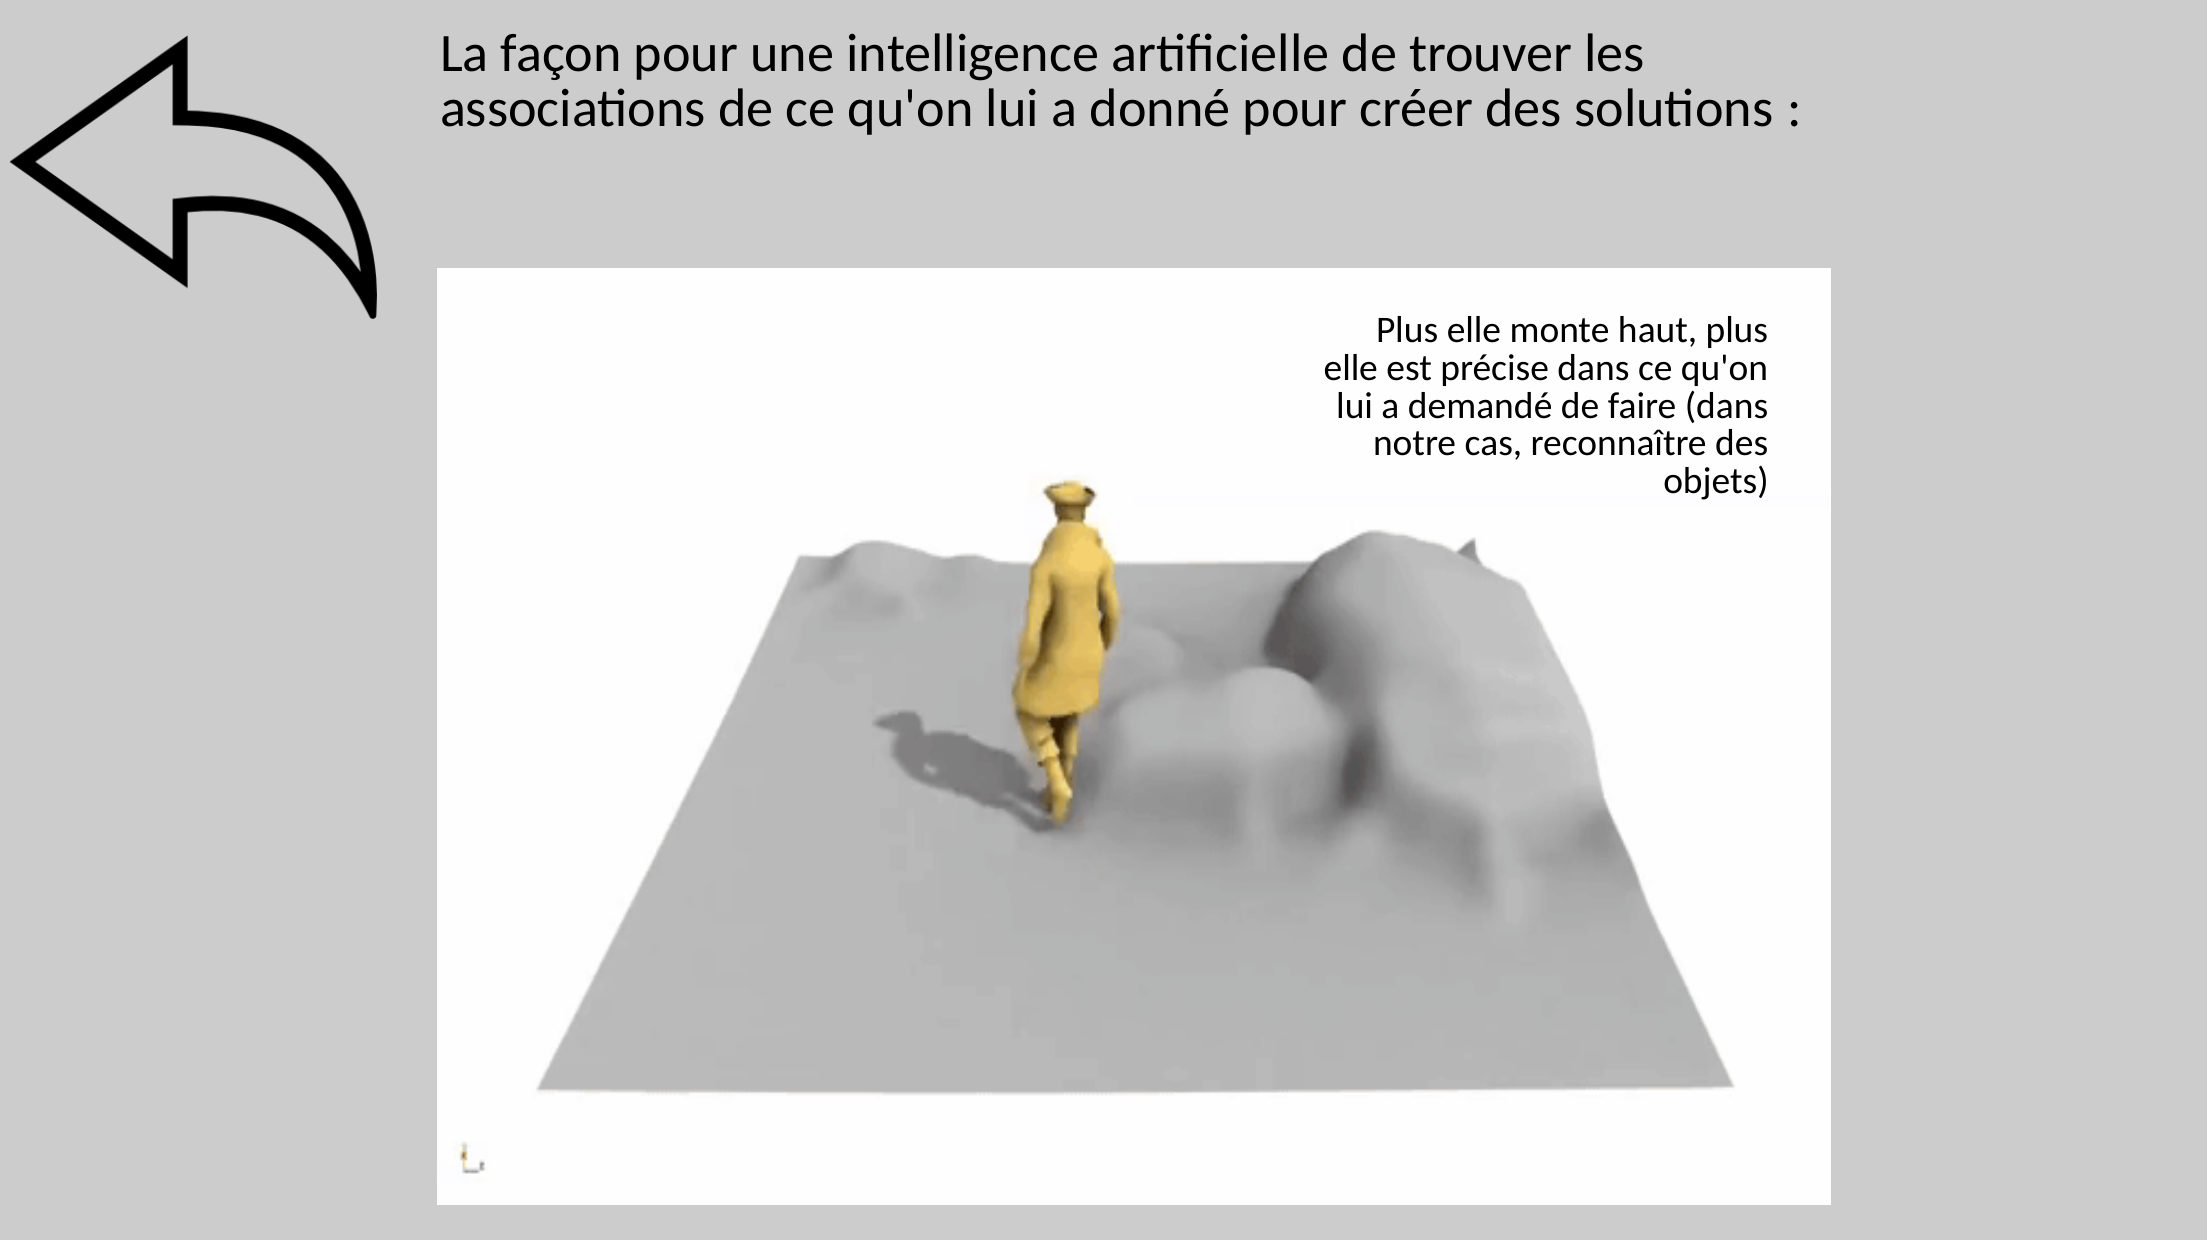

La façon pour une intelligence artificielle de trouver les associations de ce qu'on lui a donné pour créer des solutions :
Plus elle monte haut, plus elle est précise dans ce qu'on lui a demandé de faire (dans notre cas, reconnaître des objets)